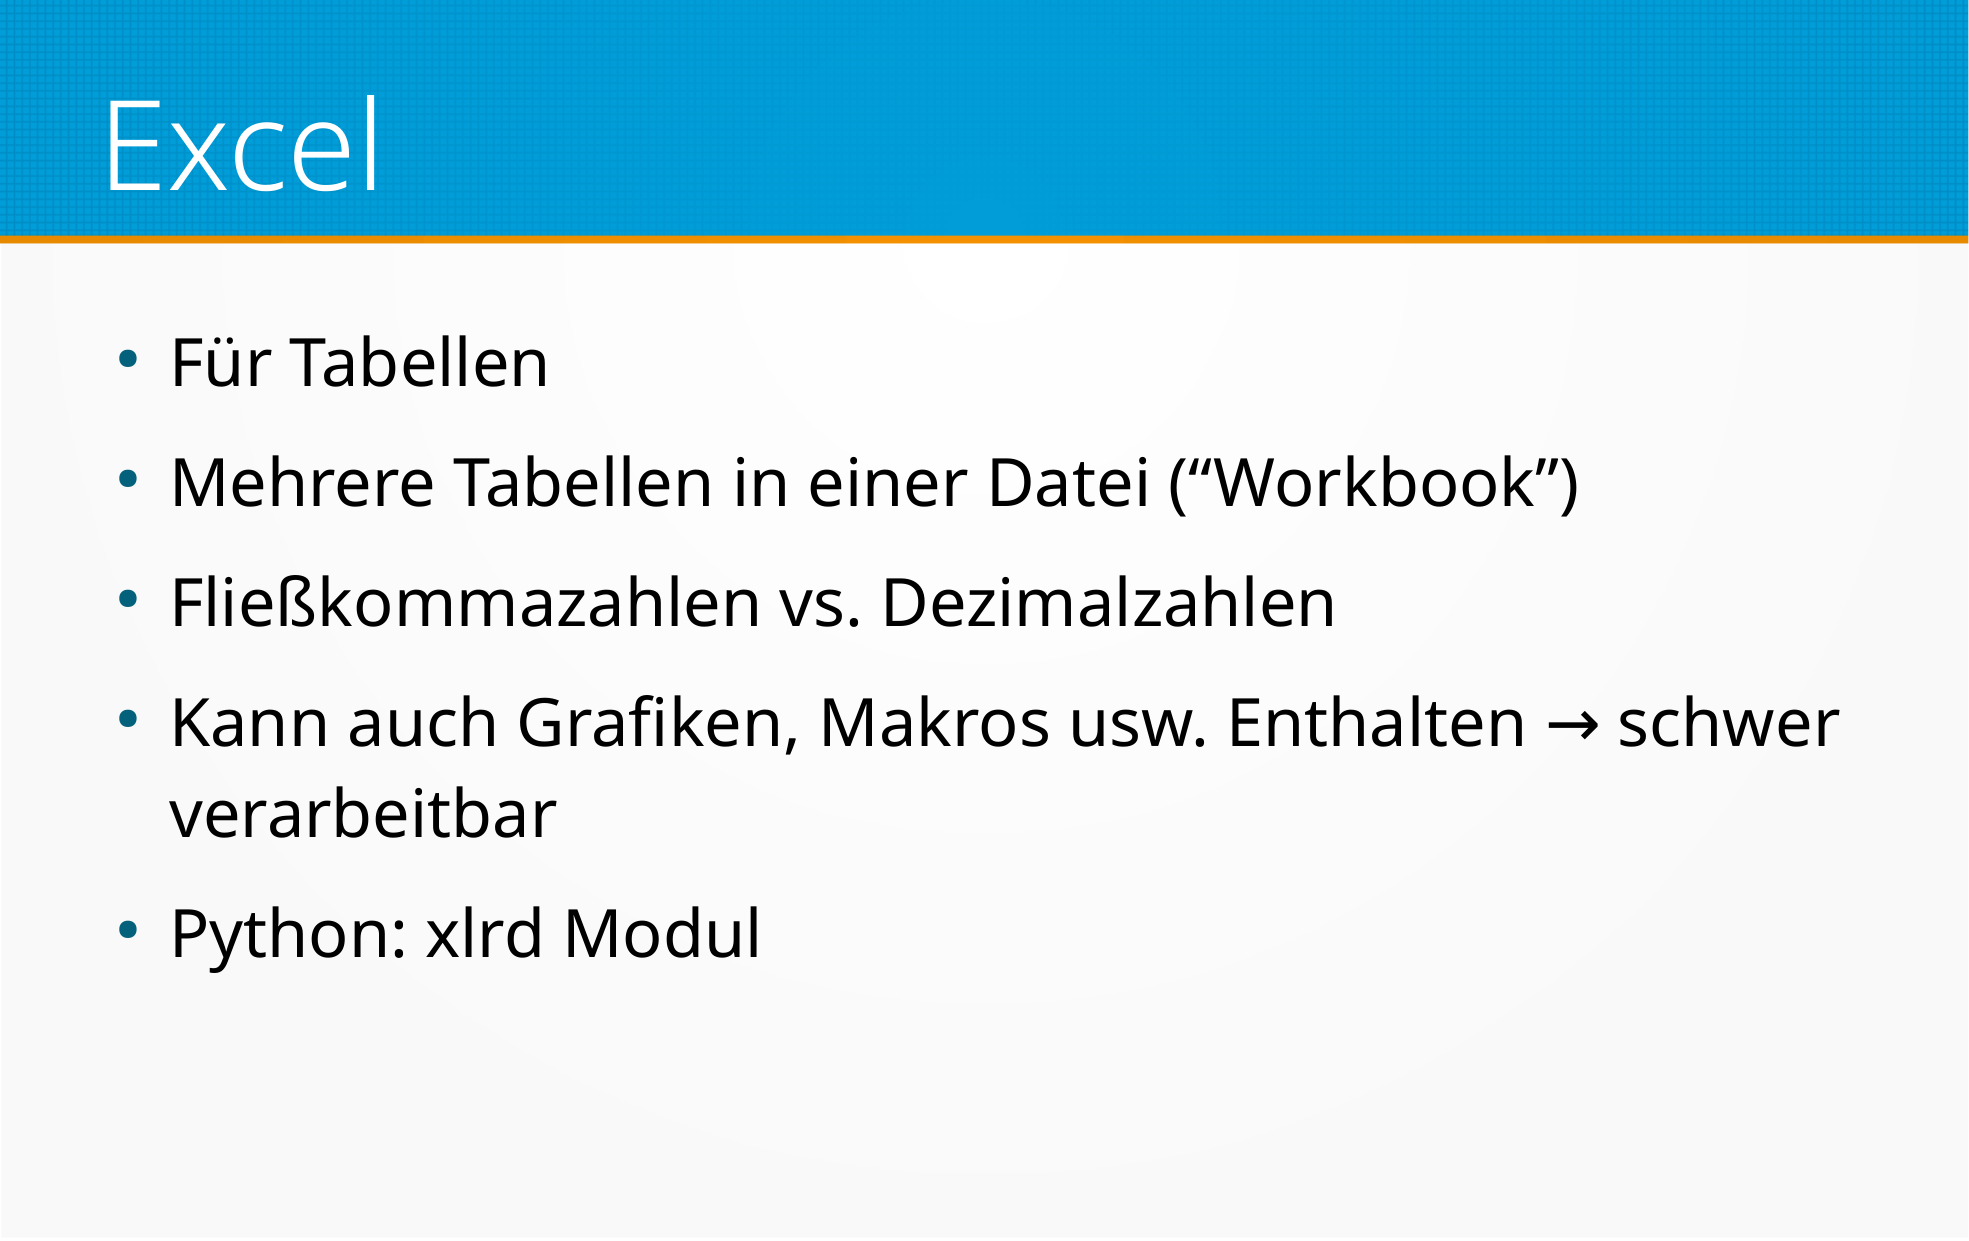

# Excel
Für Tabellen
Mehrere Tabellen in einer Datei (“Workbook”)
Fließkommazahlen vs. Dezimalzahlen
Kann auch Grafiken, Makros usw. Enthalten → schwer verarbeitbar
Python: xlrd Modul